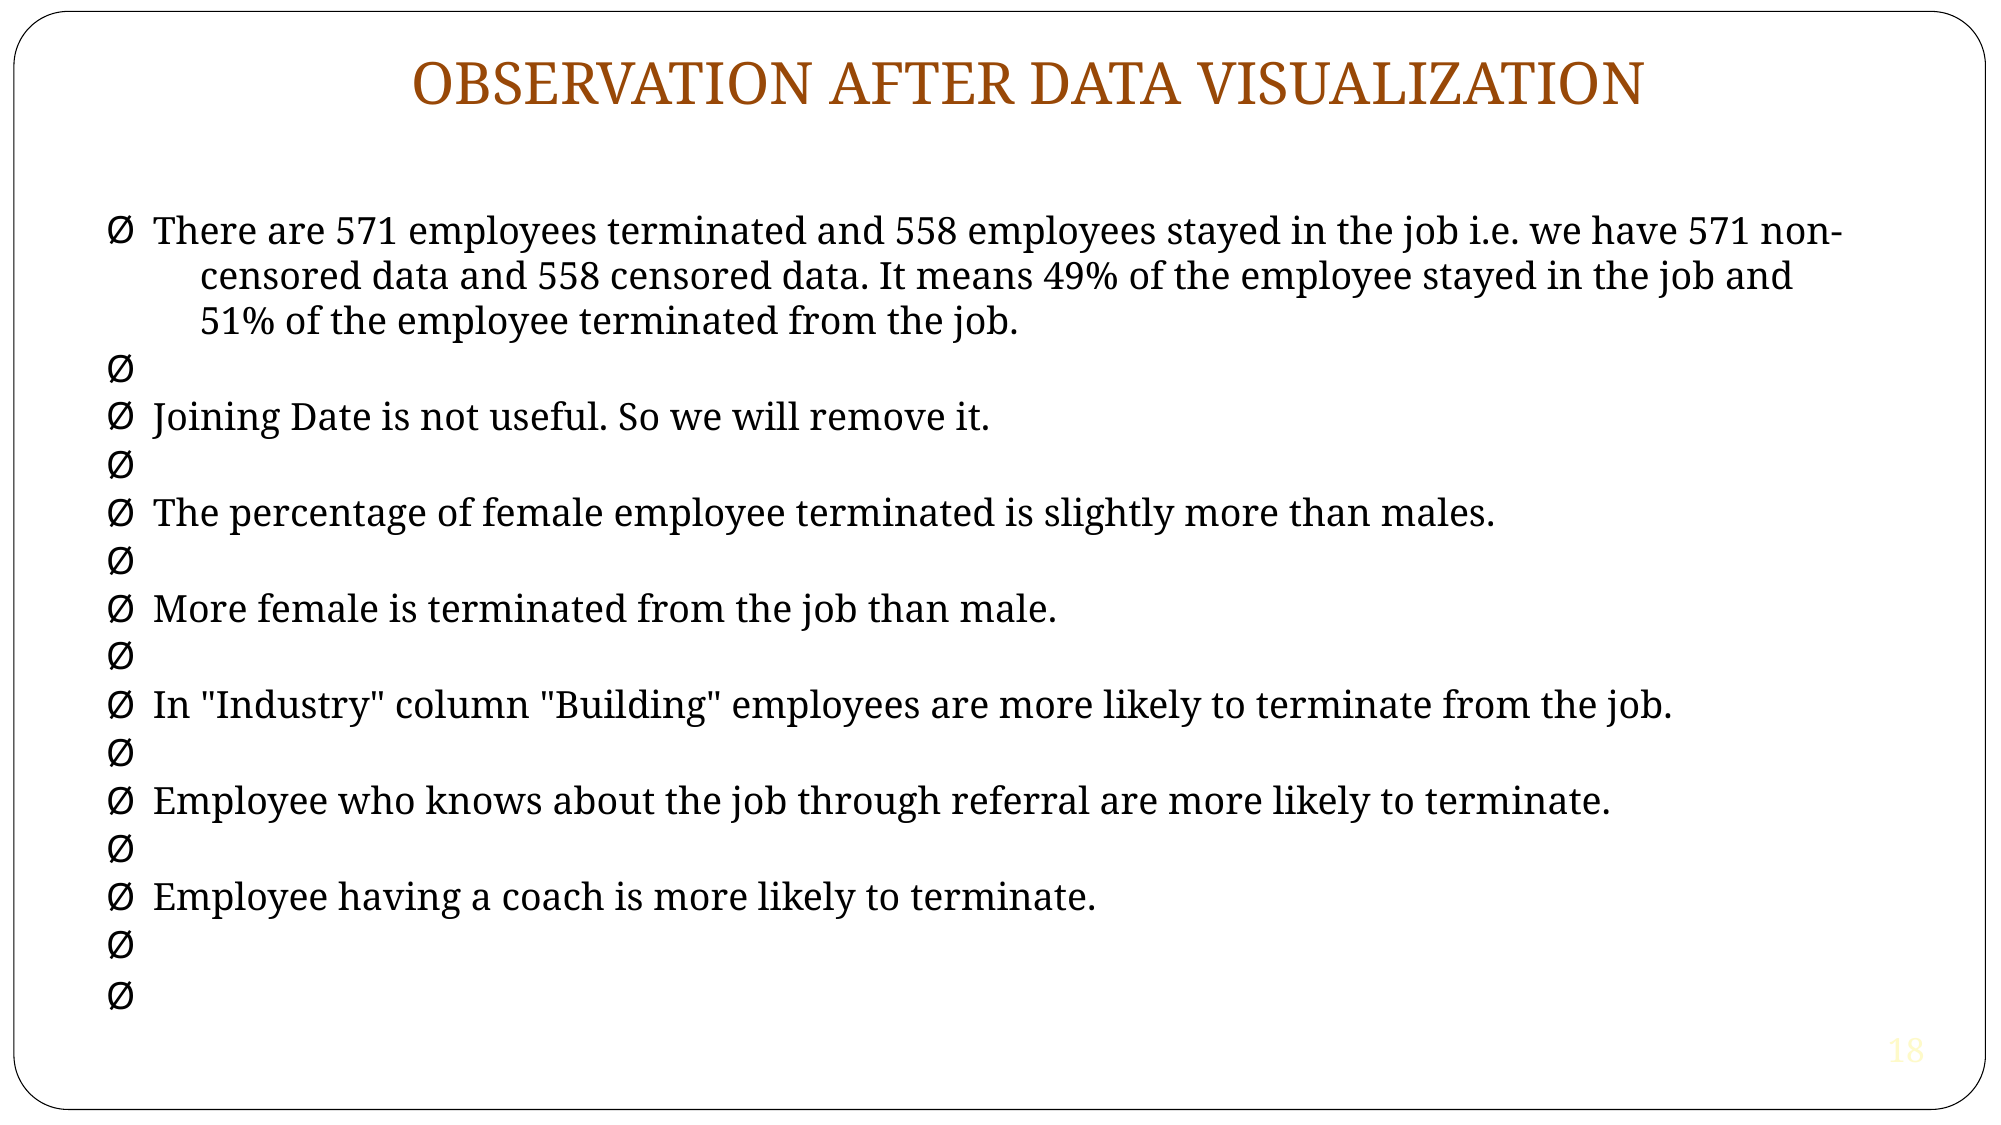

OBSERVATION AFTER DATA VISUALIZATION
There are 571 employees terminated and 558 employees stayed in the job i.e. we have 571 non-censored data and 558 censored data. It means 49% of the employee stayed in the job and 51% of the employee terminated from the job.
Joining Date is not useful. So we will remove it.
The percentage of female employee terminated is slightly more than males.
More female is terminated from the job than male.
In "Industry" column "Building" employees are more likely to terminate from the job.
Employee who knows about the job through referral are more likely to terminate.
Employee having a coach is more likely to terminate.